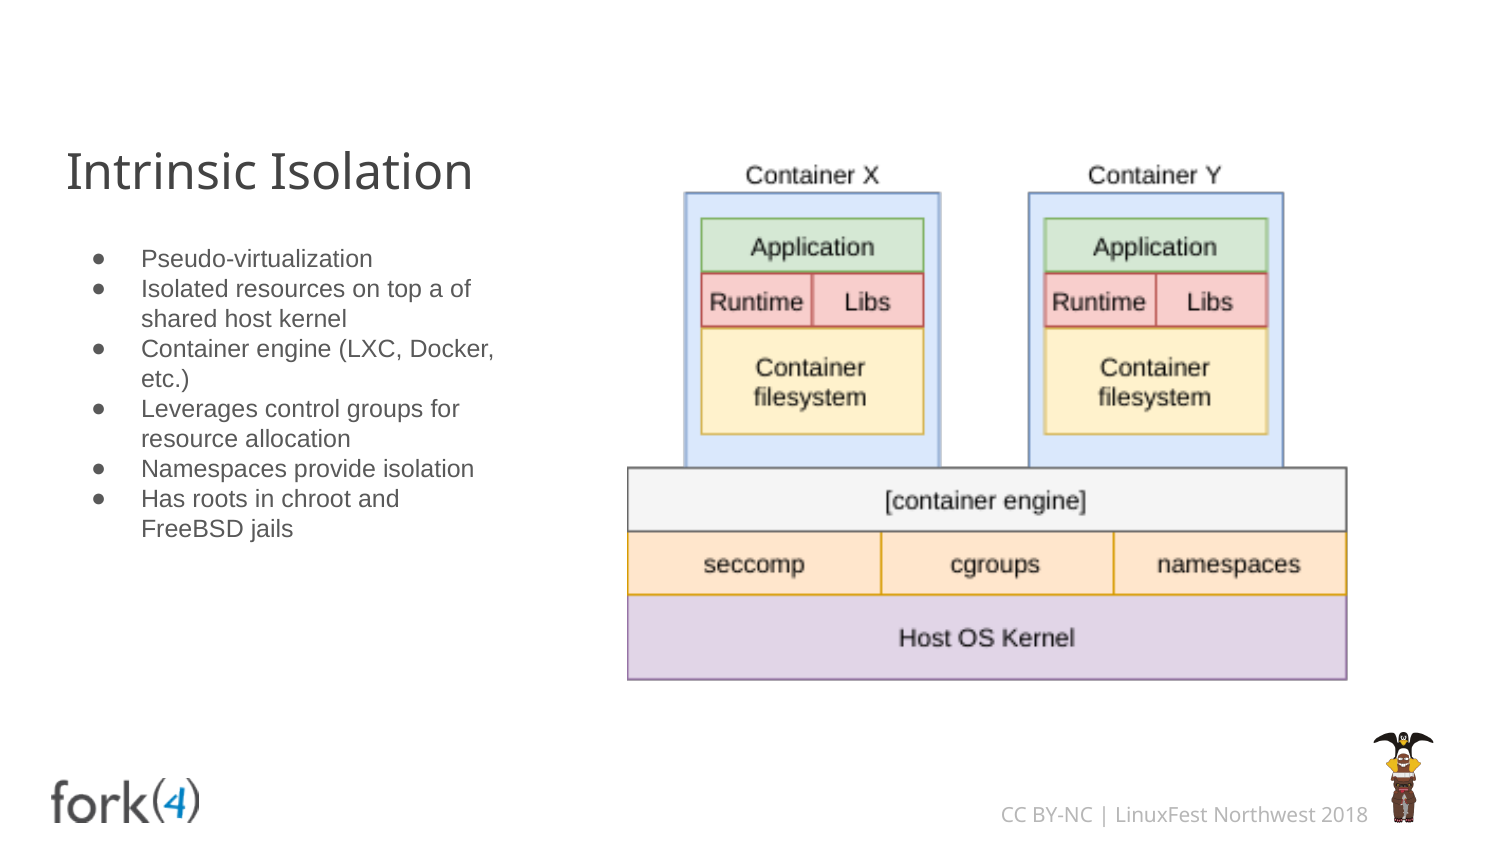

# Intrinsic Isolation
Pseudo-virtualization
Isolated resources on top a of shared host kernel
Container engine (LXC, Docker, etc.)
Leverages control groups for resource allocation
Namespaces provide isolation
Has roots in chroot and FreeBSD jails